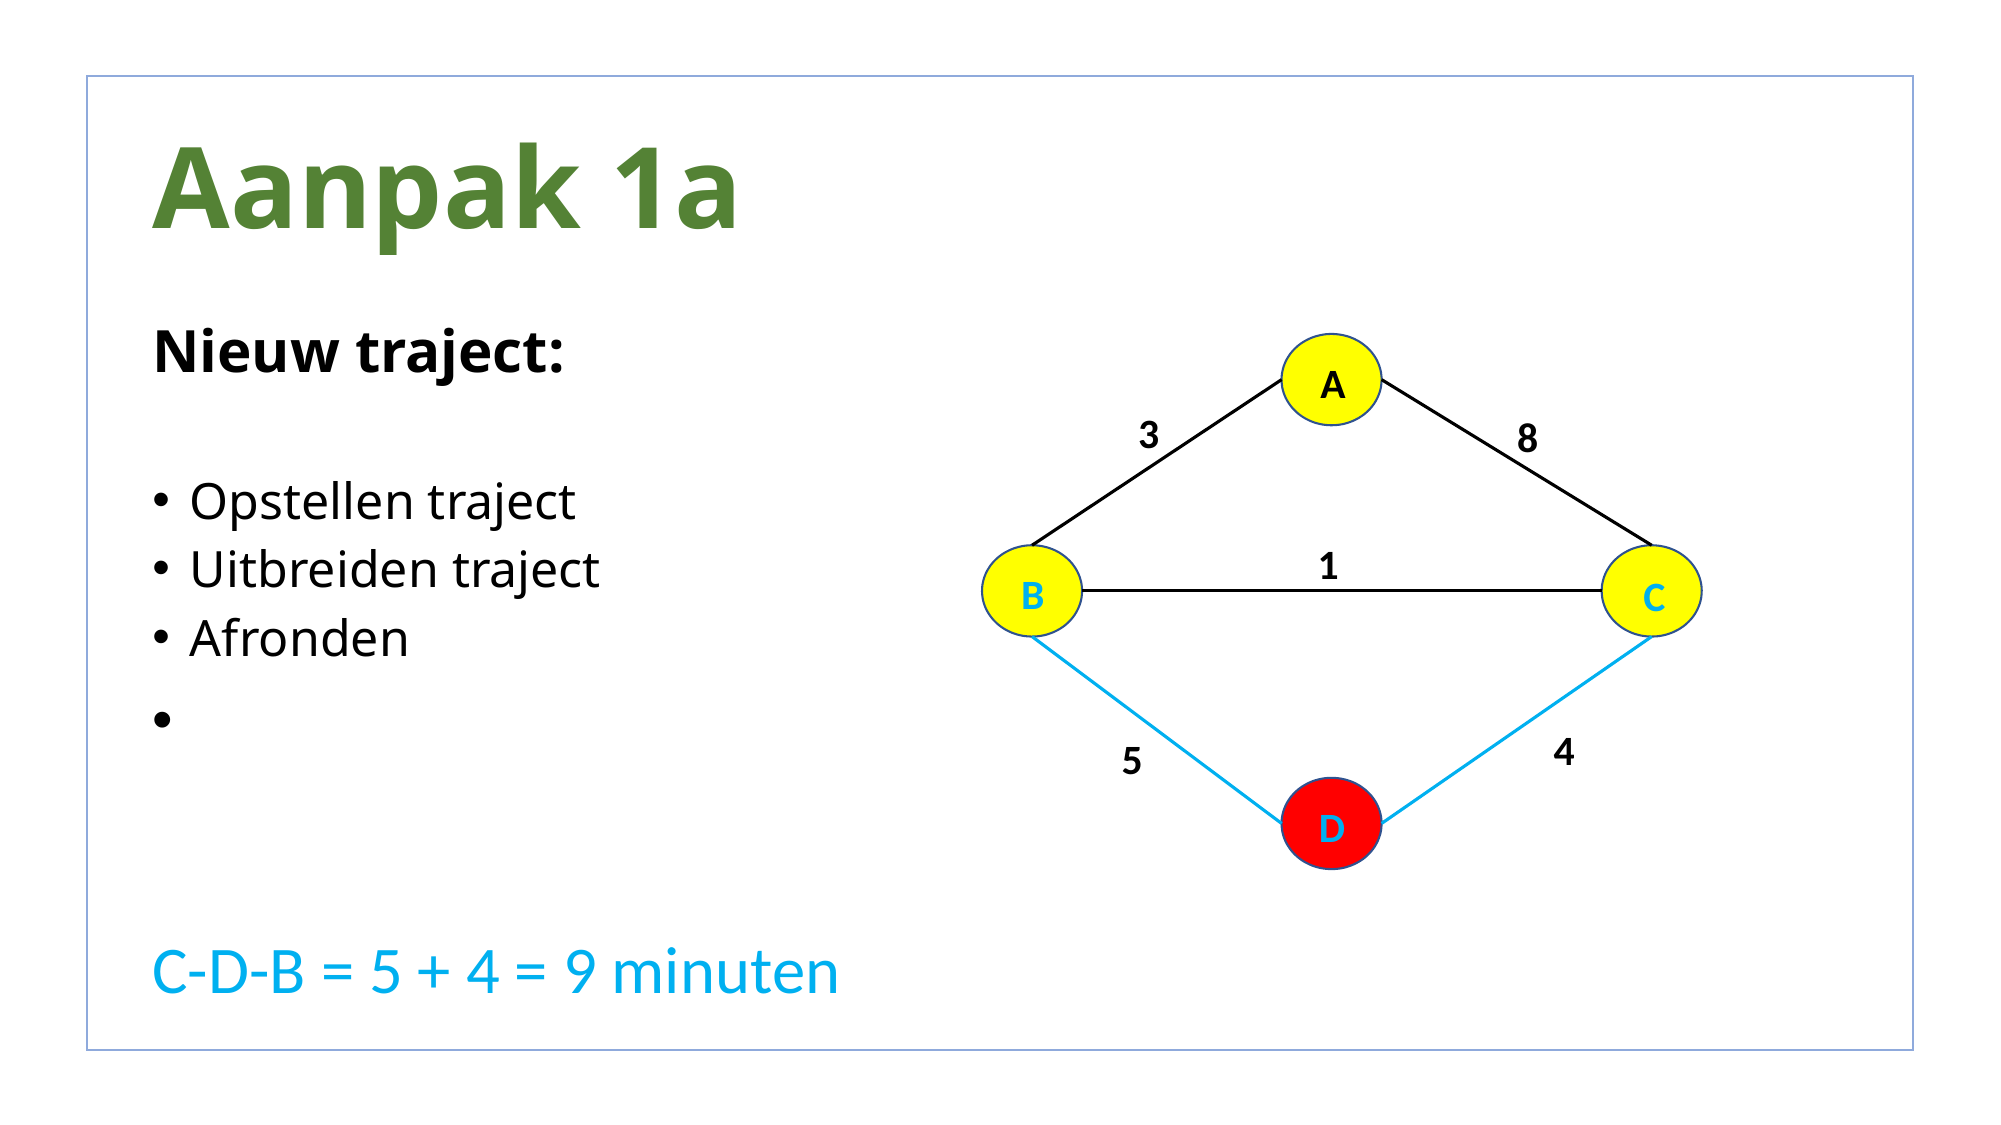

# Aanpak 1a
Nieuw traject:
Opstellen traject
Uitbreiden traject
Afronden
C-D-B = 5 + 4 = 9 minuten
A
3
8
1
B
C
4
5
D